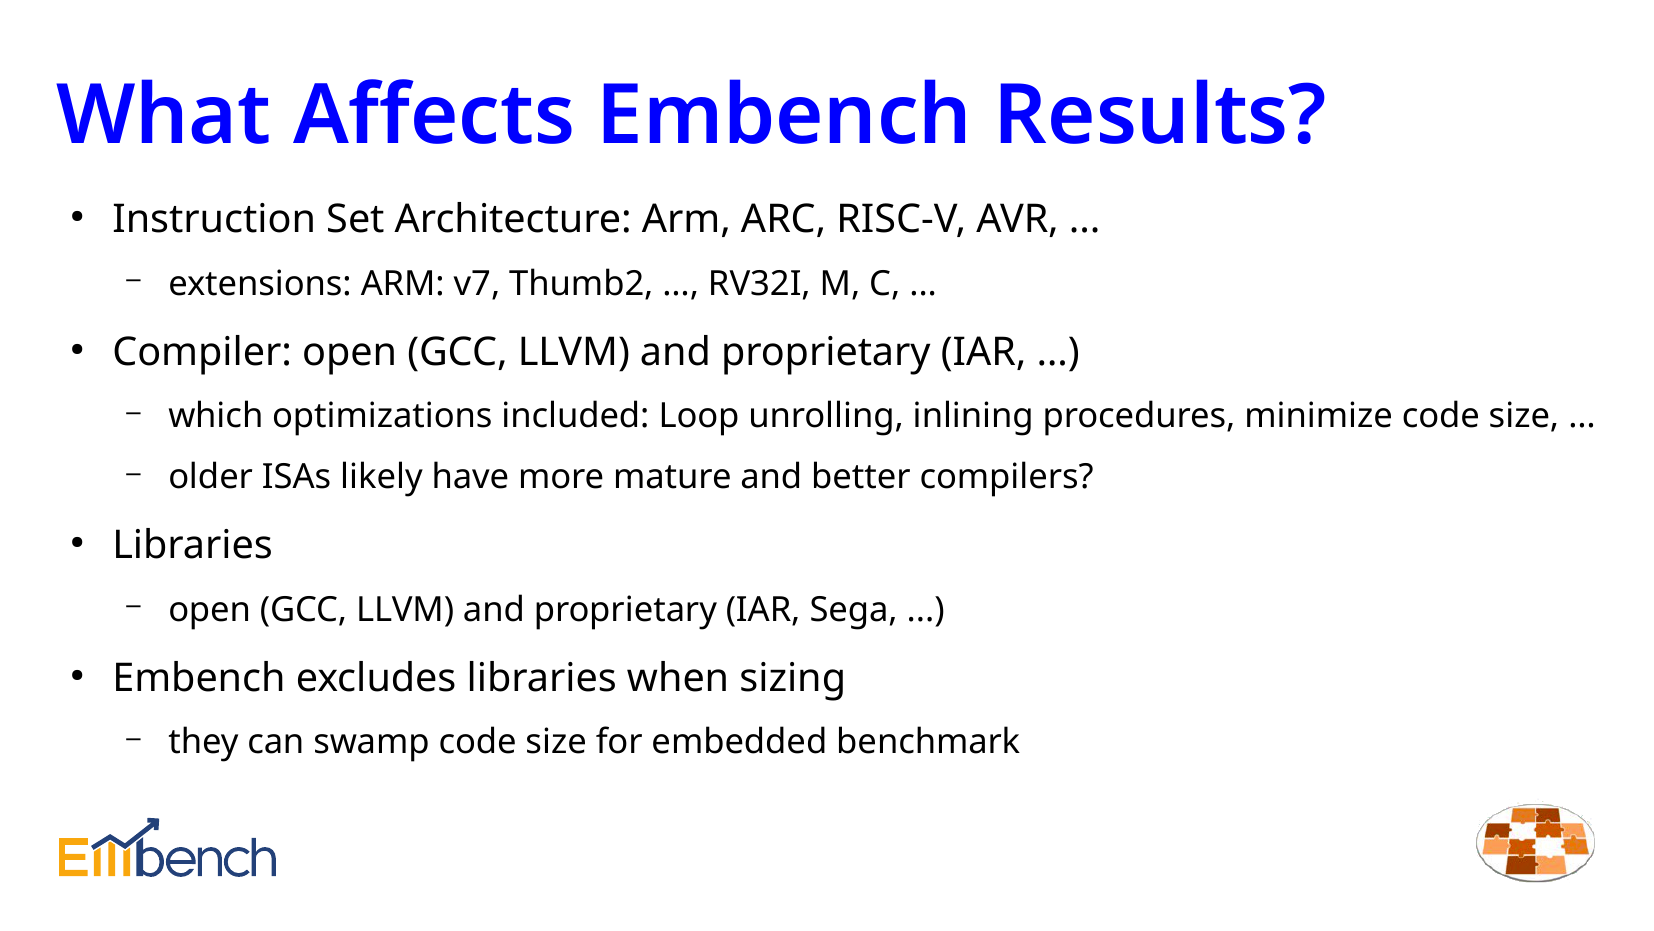

# What Affects Embench Results?
Instruction Set Architecture: Arm, ARC, RISC-V, AVR, ...
extensions: ARM: v7, Thumb2, …, RV32I, M, C, ...
Compiler: open (GCC, LLVM) and proprietary (IAR, …)
which optimizations included: Loop unrolling, inlining procedures, minimize code size, …
older ISAs likely have more mature and better compilers?
Libraries
open (GCC, LLVM) and proprietary (IAR, Sega, ...)
Embench excludes libraries when sizing
they can swamp code size for embedded benchmark